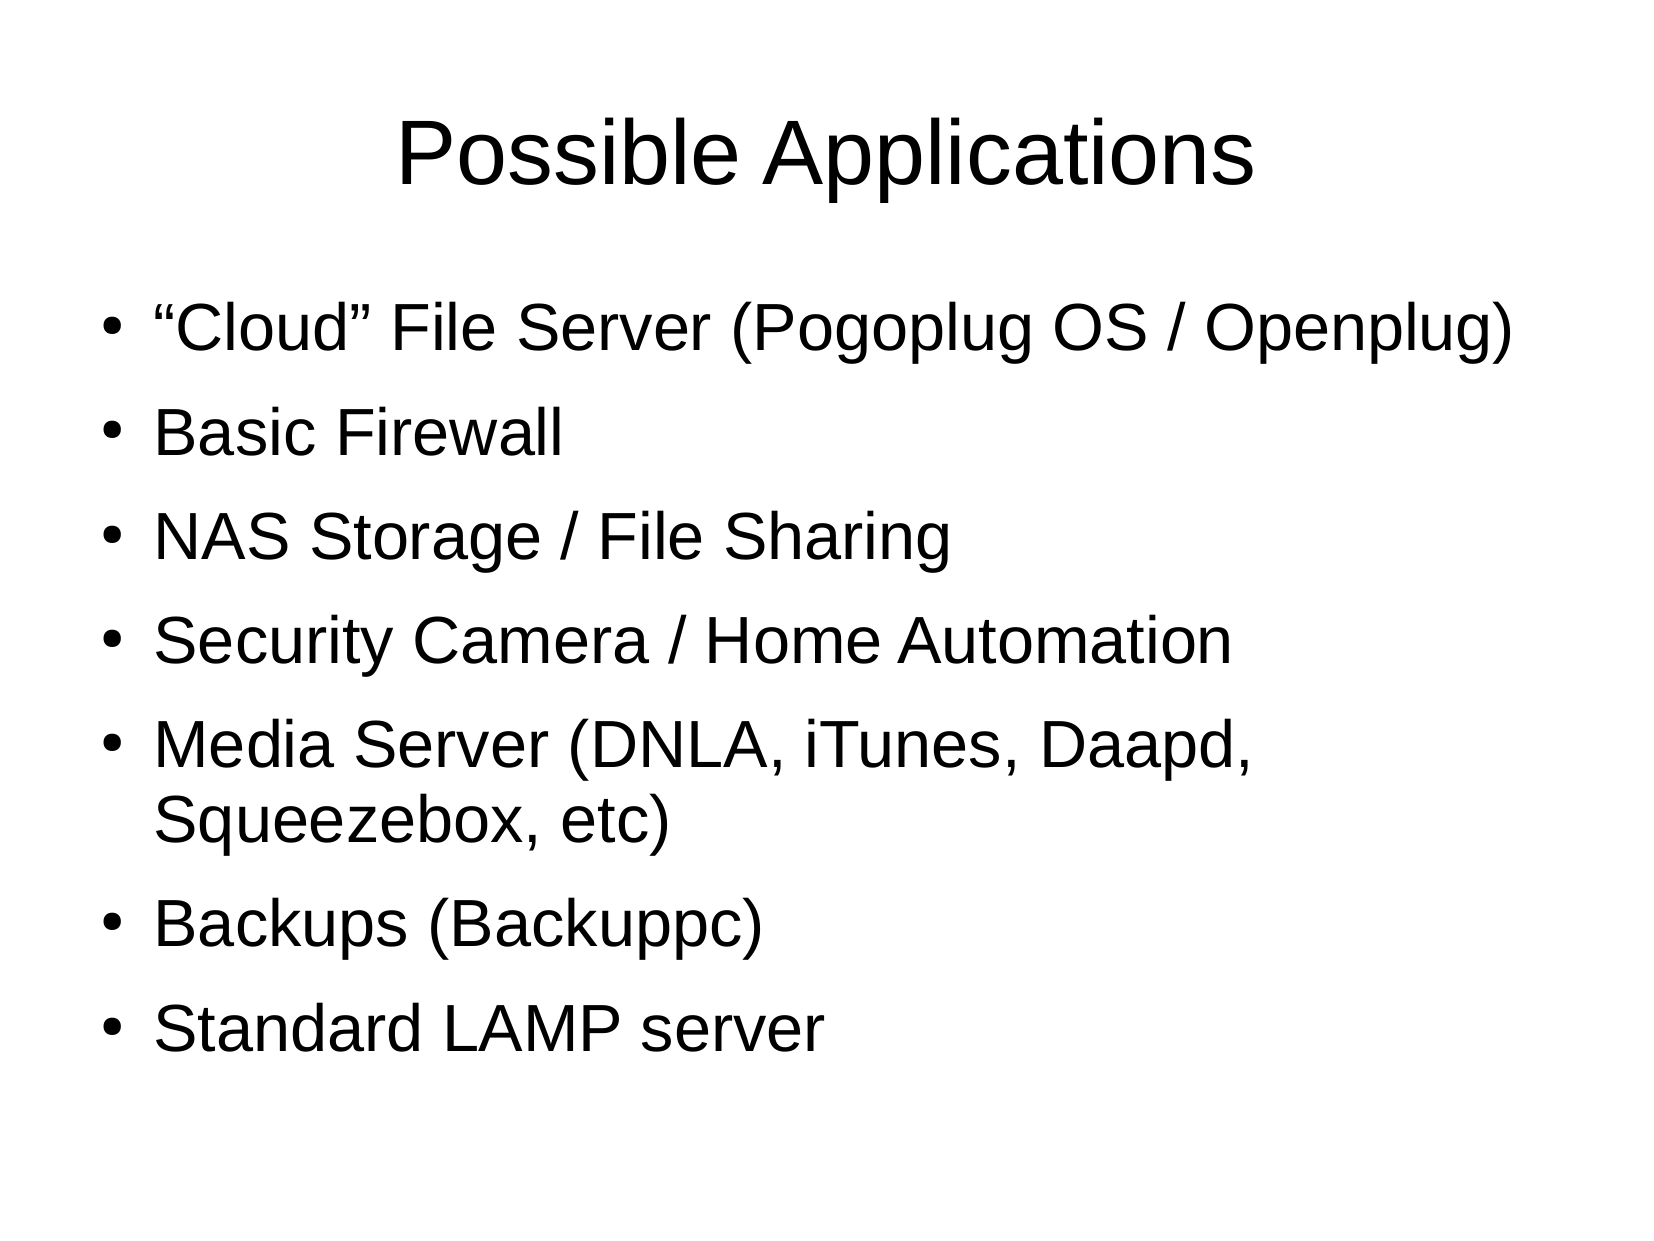

# Possible Applications
“Cloud” File Server (Pogoplug OS / Openplug)
Basic Firewall
NAS Storage / File Sharing
Security Camera / Home Automation
Media Server (DNLA, iTunes, Daapd, Squeezebox, etc)
Backups (Backuppc)
Standard LAMP server